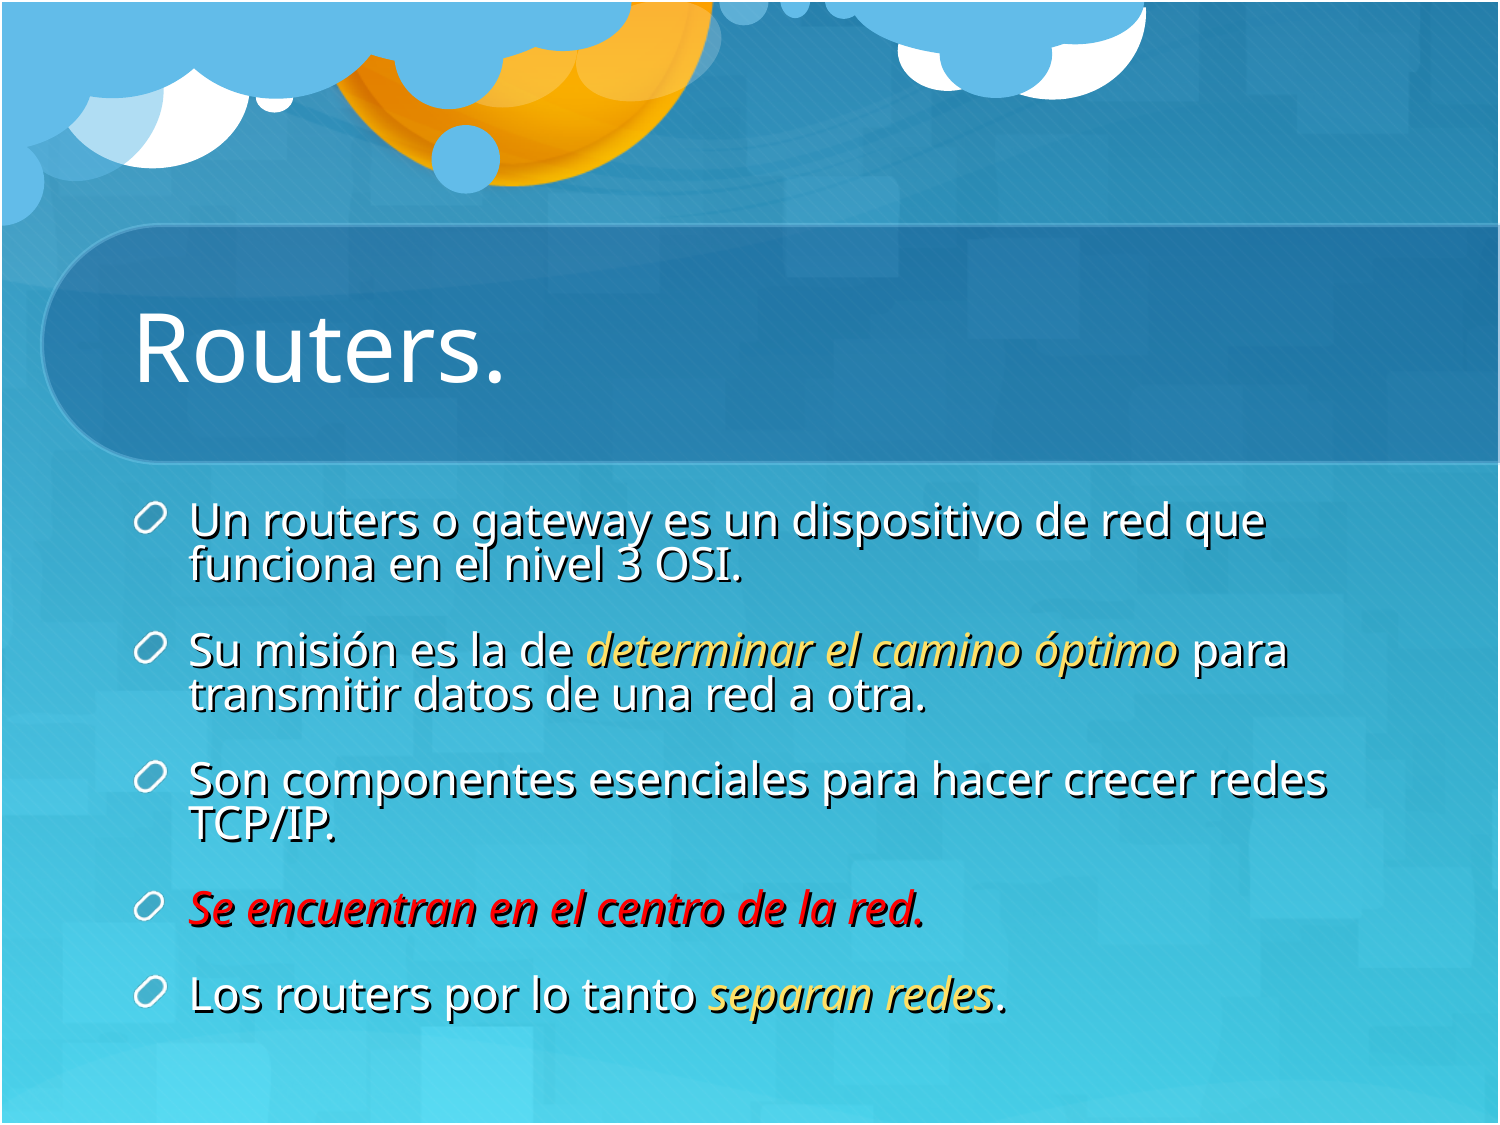

# Routers.
Un routers o gateway es un dispositivo de red que funciona en el nivel 3 OSI.
Su misión es la de determinar el camino óptimo para transmitir datos de una red a otra.
Son componentes esenciales para hacer crecer redes TCP/IP.
Se encuentran en el centro de la red.
Los routers por lo tanto separan redes.